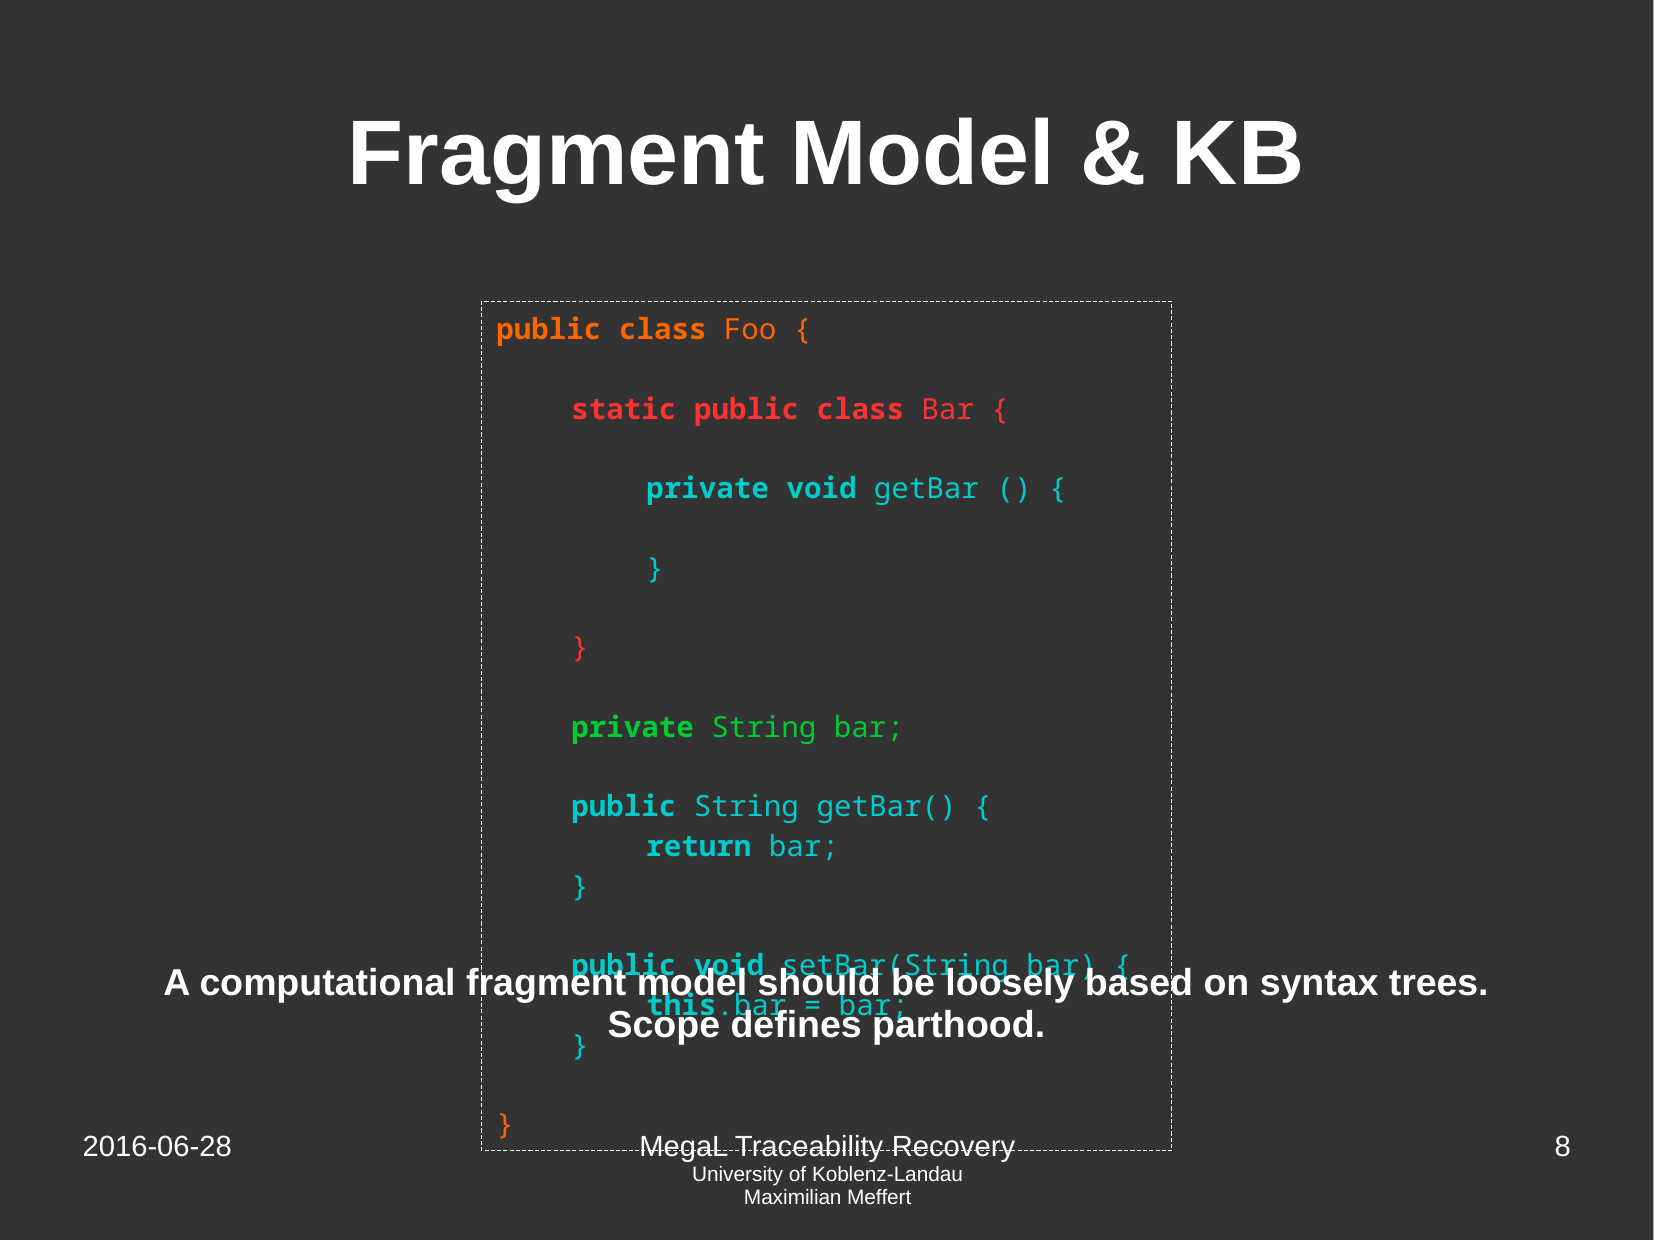

# Fragment Model & KB
public class Foo {
	static public class Bar {
		private void getBar () {
		}
	}
	private String bar;
	public String getBar() {
		return bar;
	}
	public void setBar(String bar) {
		this.bar = bar;
	}
}
A computational fragment model should be loosely based on syntax trees.
Scope defines parthood.
2016-06-28
MegaL Traceability Recovery
8